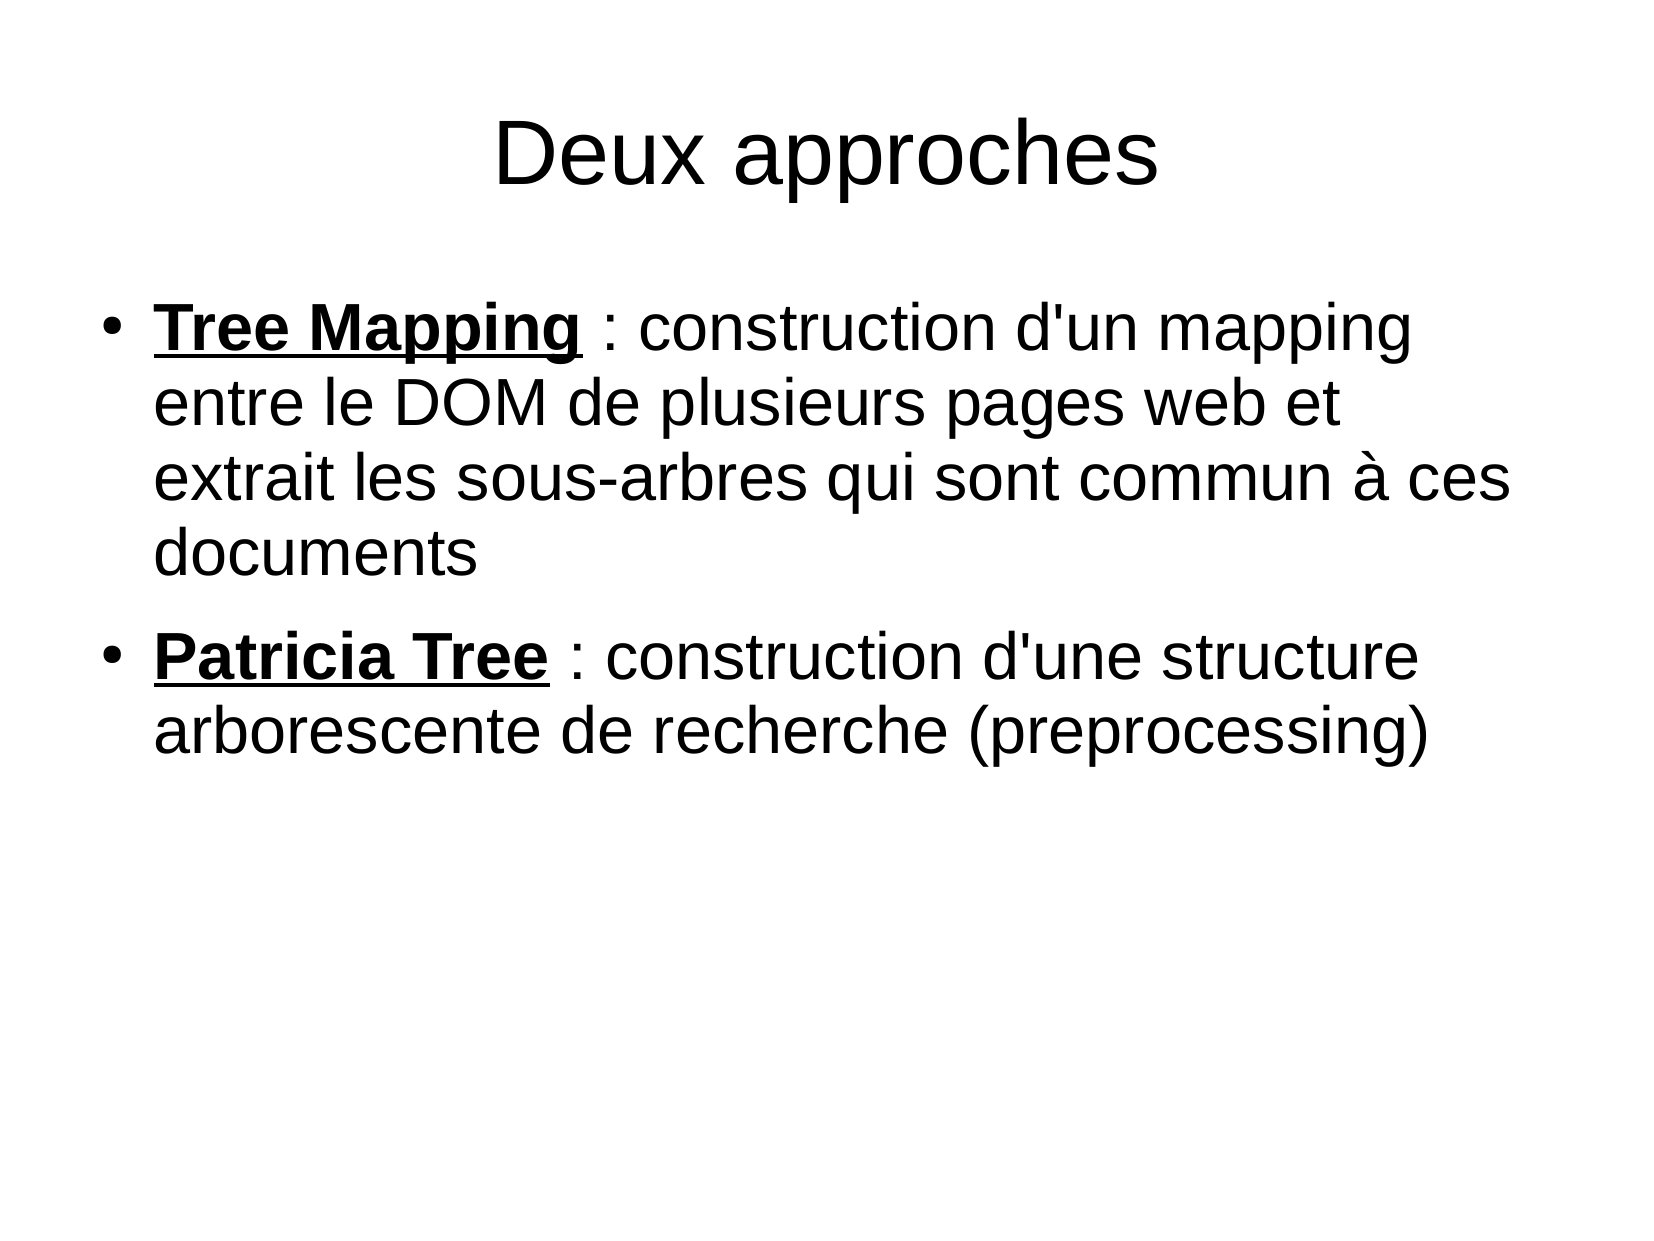

# Deux approches
Tree Mapping : construction d'un mapping entre le DOM de plusieurs pages web et extrait les sous-arbres qui sont commun à ces documents
Patricia Tree : construction d'une structure arborescente de recherche (preprocessing)